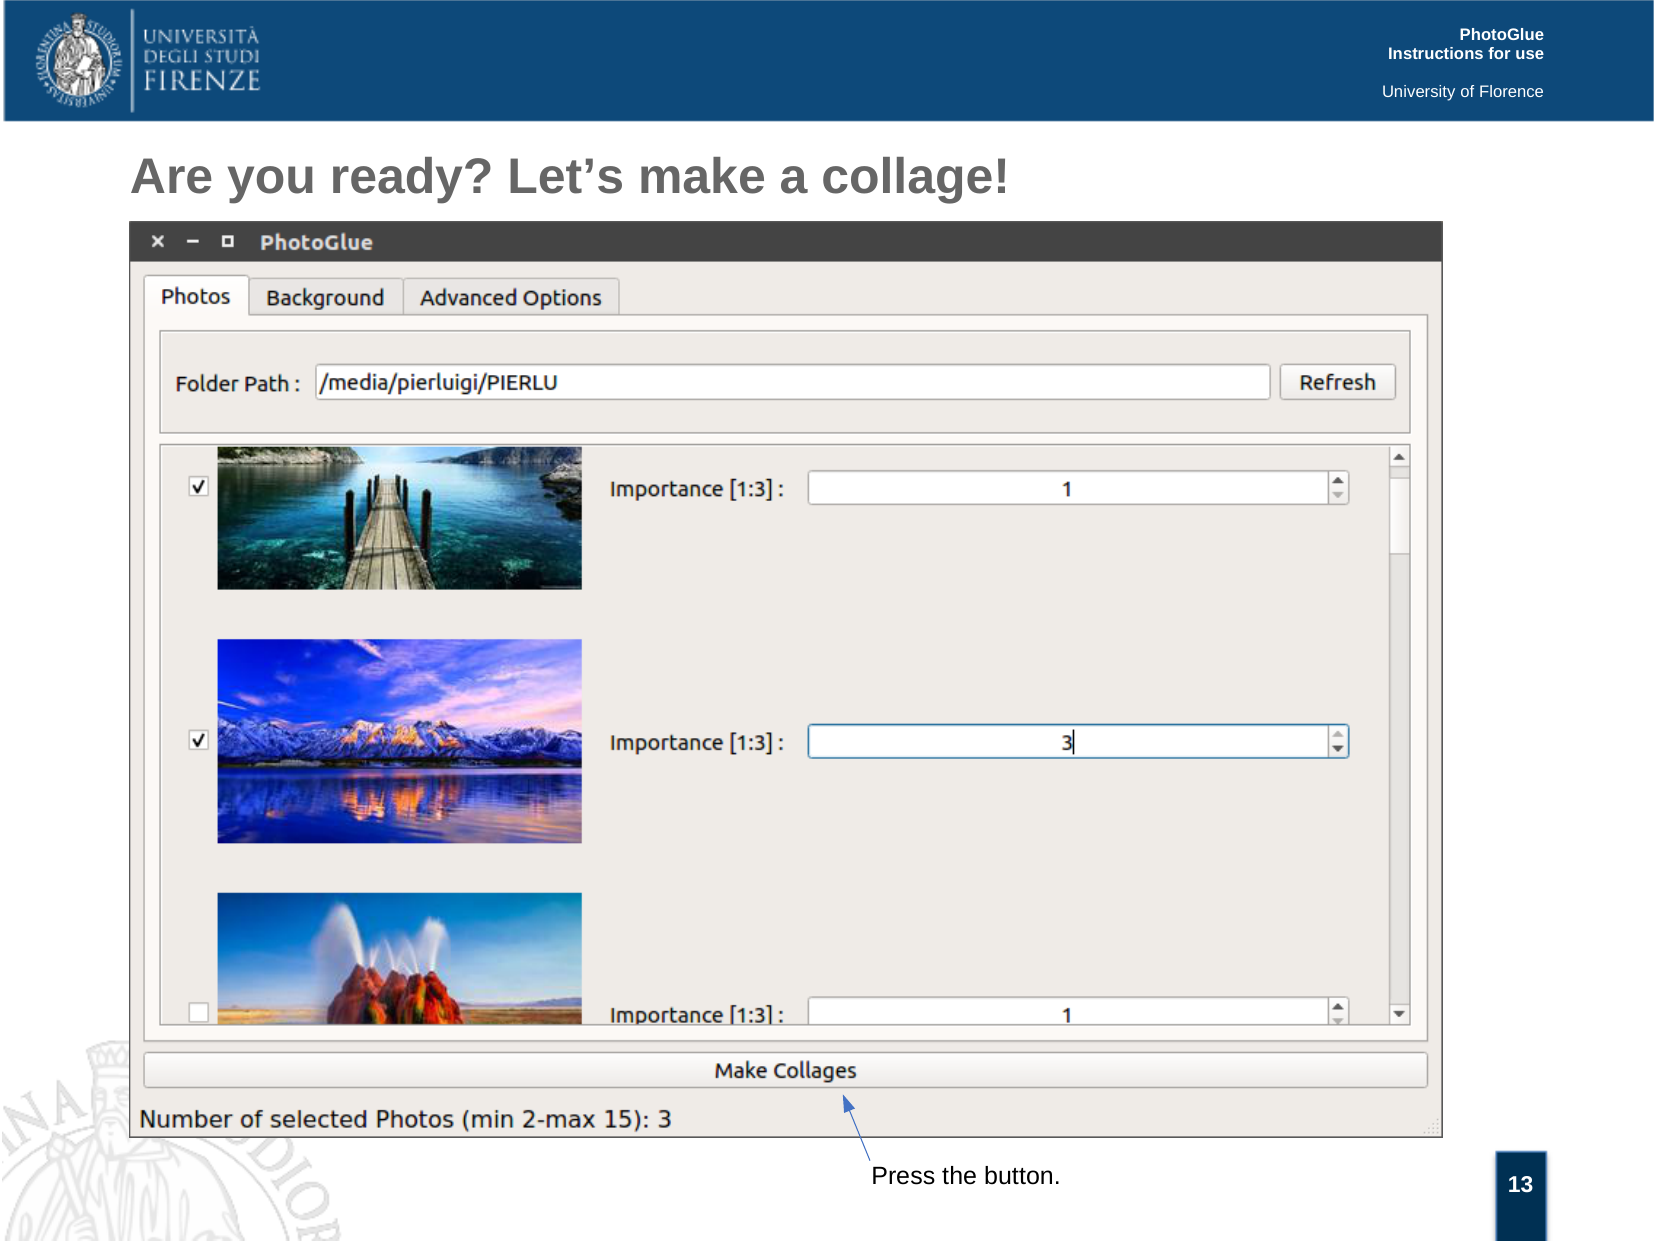

PhotoGlue
 Instructions for use
University of Florence
Are you ready? Let’s make a collage!
Press the button.
13